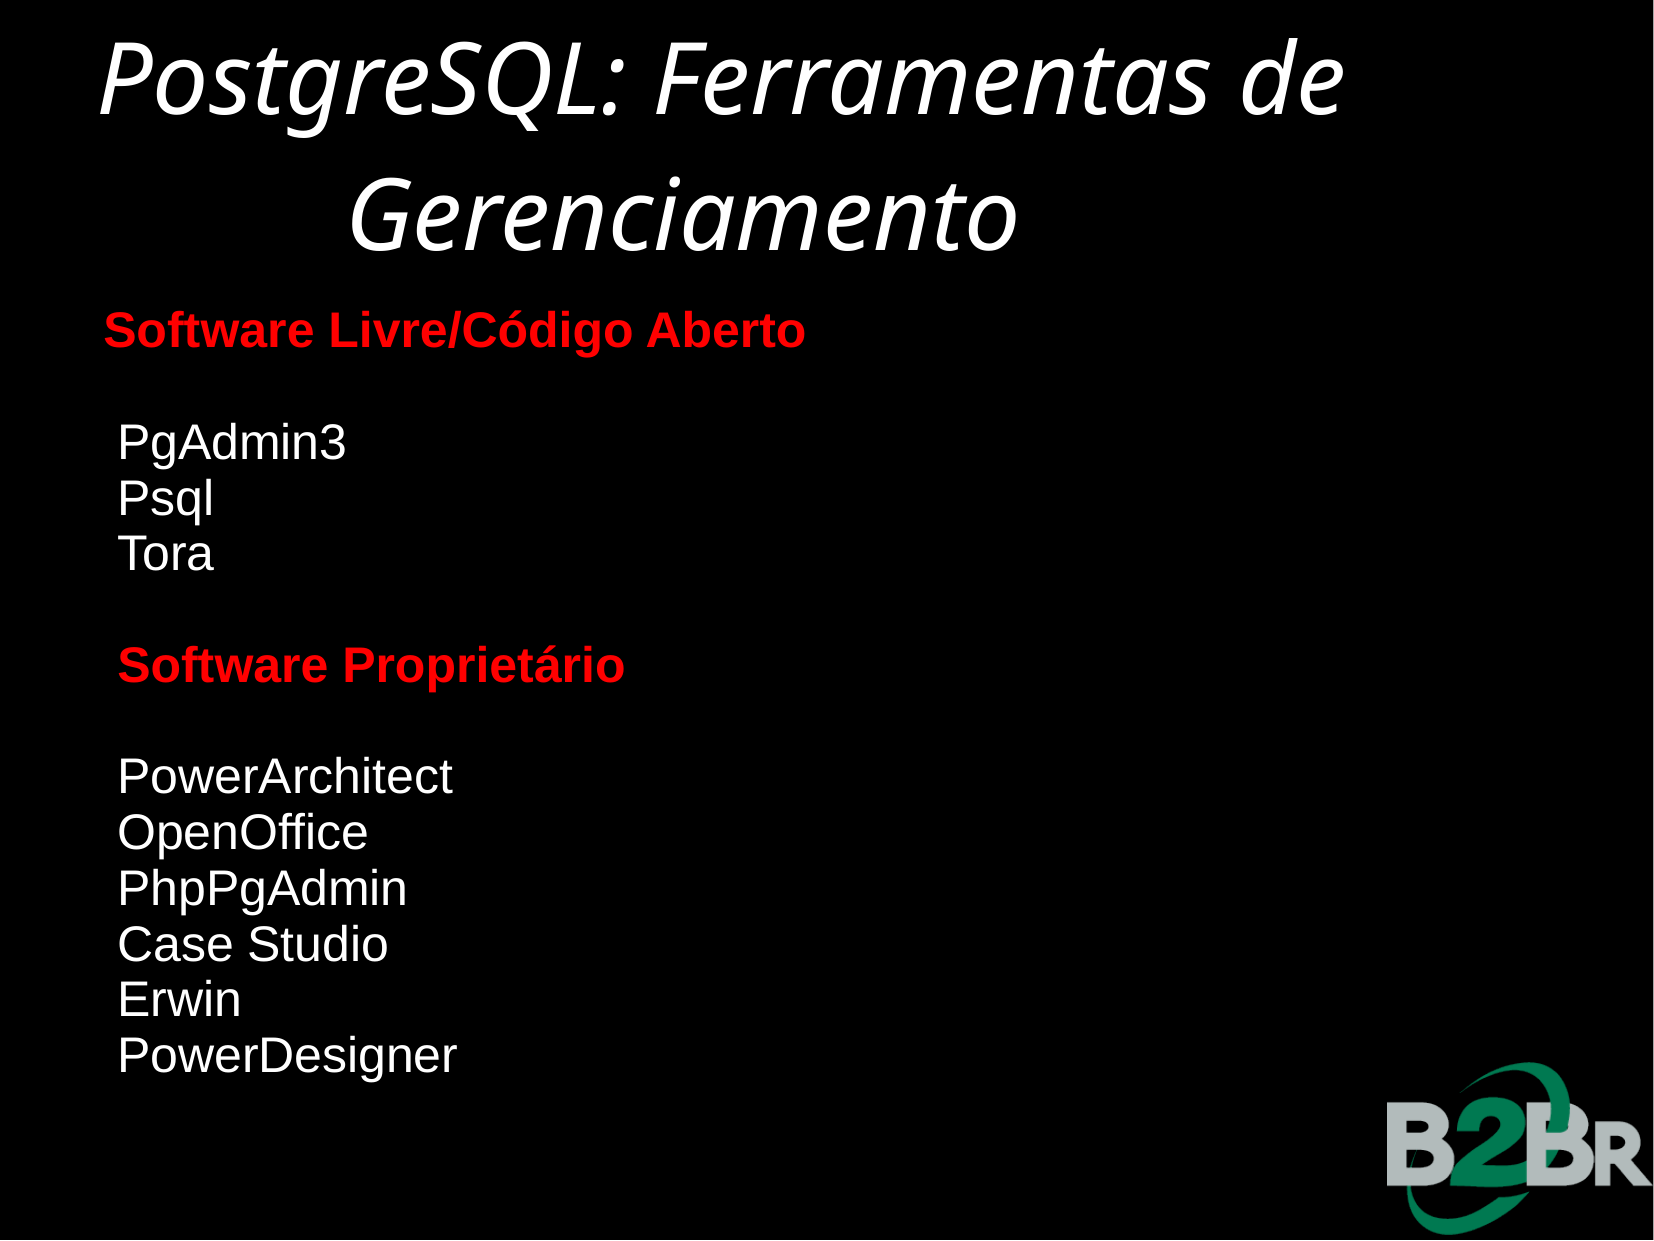

PostgreSQL: Ferramentas de Gerenciamento
Software Livre/Código Aberto
 PgAdmin3
 Psql
 Tora
 Software Proprietário
 PowerArchitect
 OpenOffice
 PhpPgAdmin
 Case Studio
 Erwin
 PowerDesigner